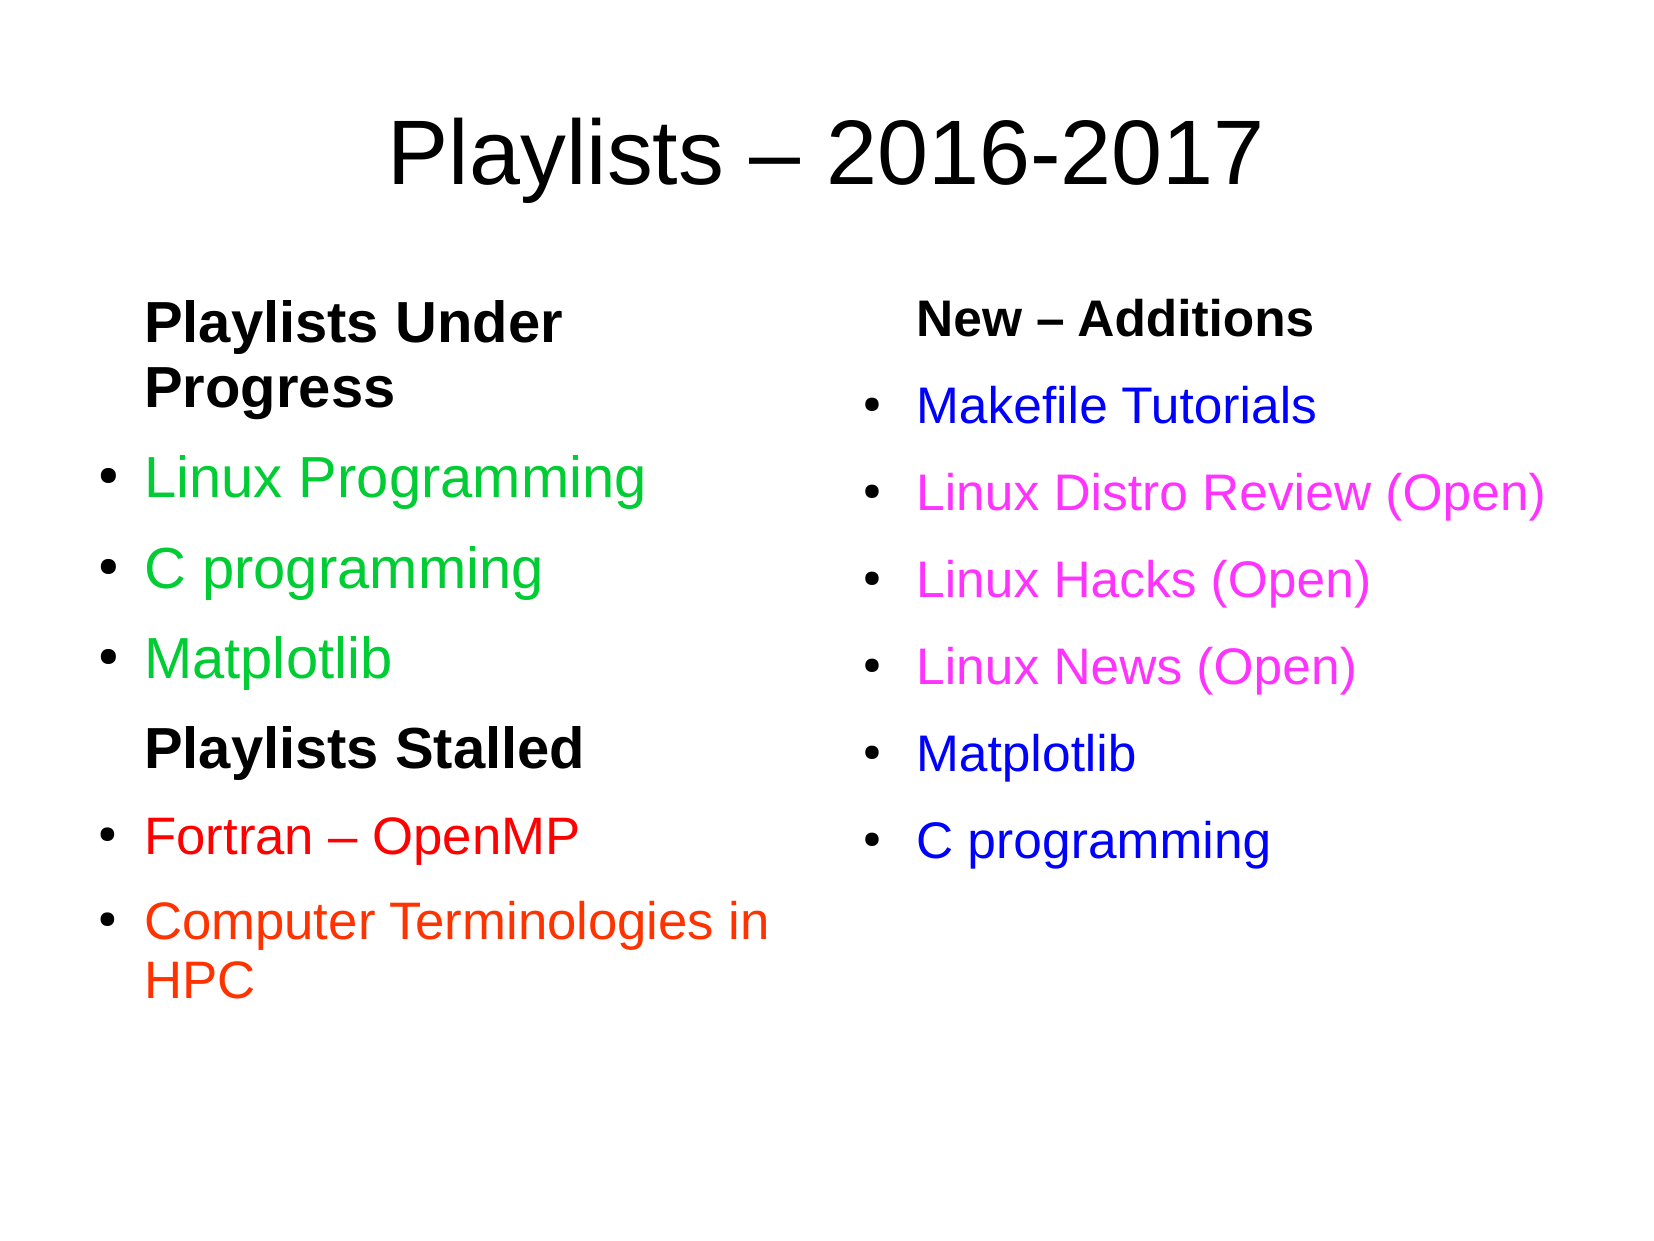

# Playlists – 2016-2017
Playlists Under Progress
Linux Programming
C programming
Matplotlib
Playlists Stalled
Fortran – OpenMP
Computer Terminologies in HPC
New – Additions
Makefile Tutorials
Linux Distro Review (Open)
Linux Hacks (Open)
Linux News (Open)
Matplotlib
C programming